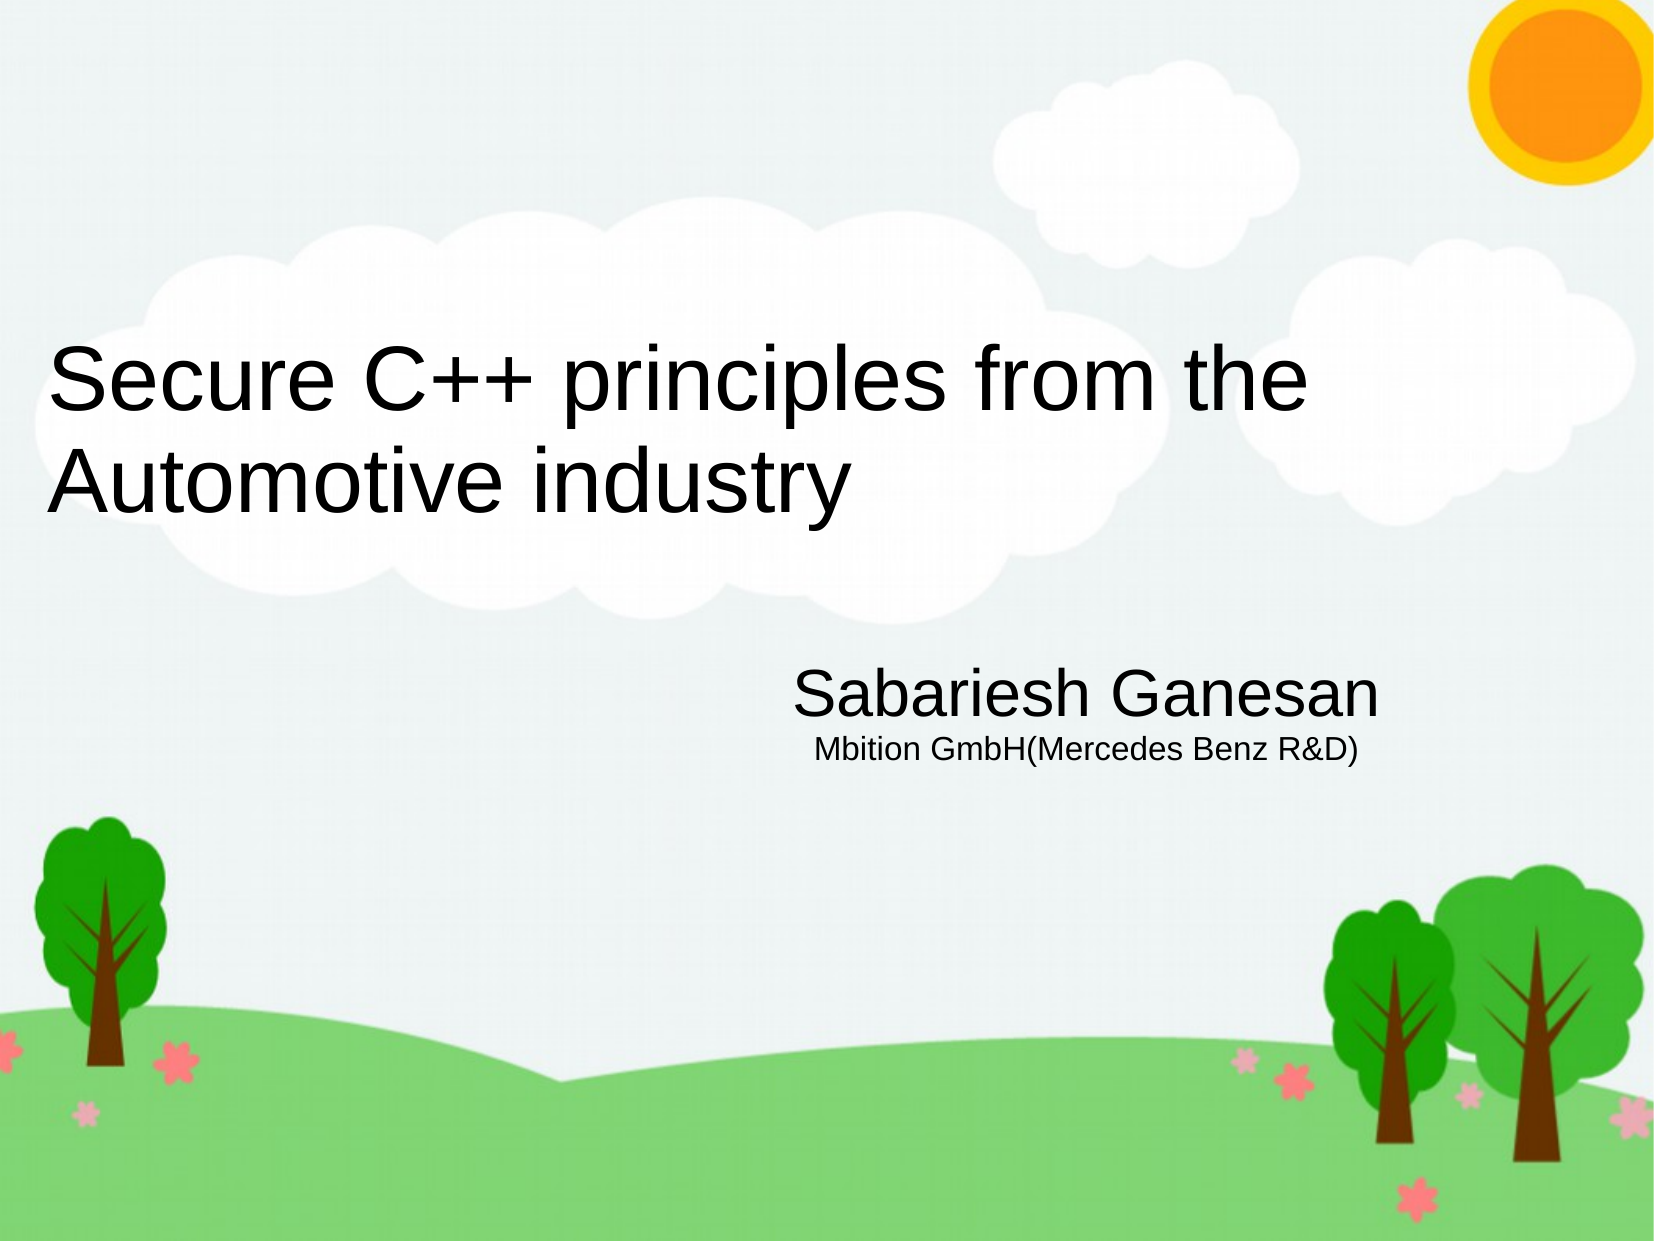

# Secure C++ principles from the Automotive industry
Sabariesh Ganesan
Mbition GmbH(Mercedes Benz R&D)